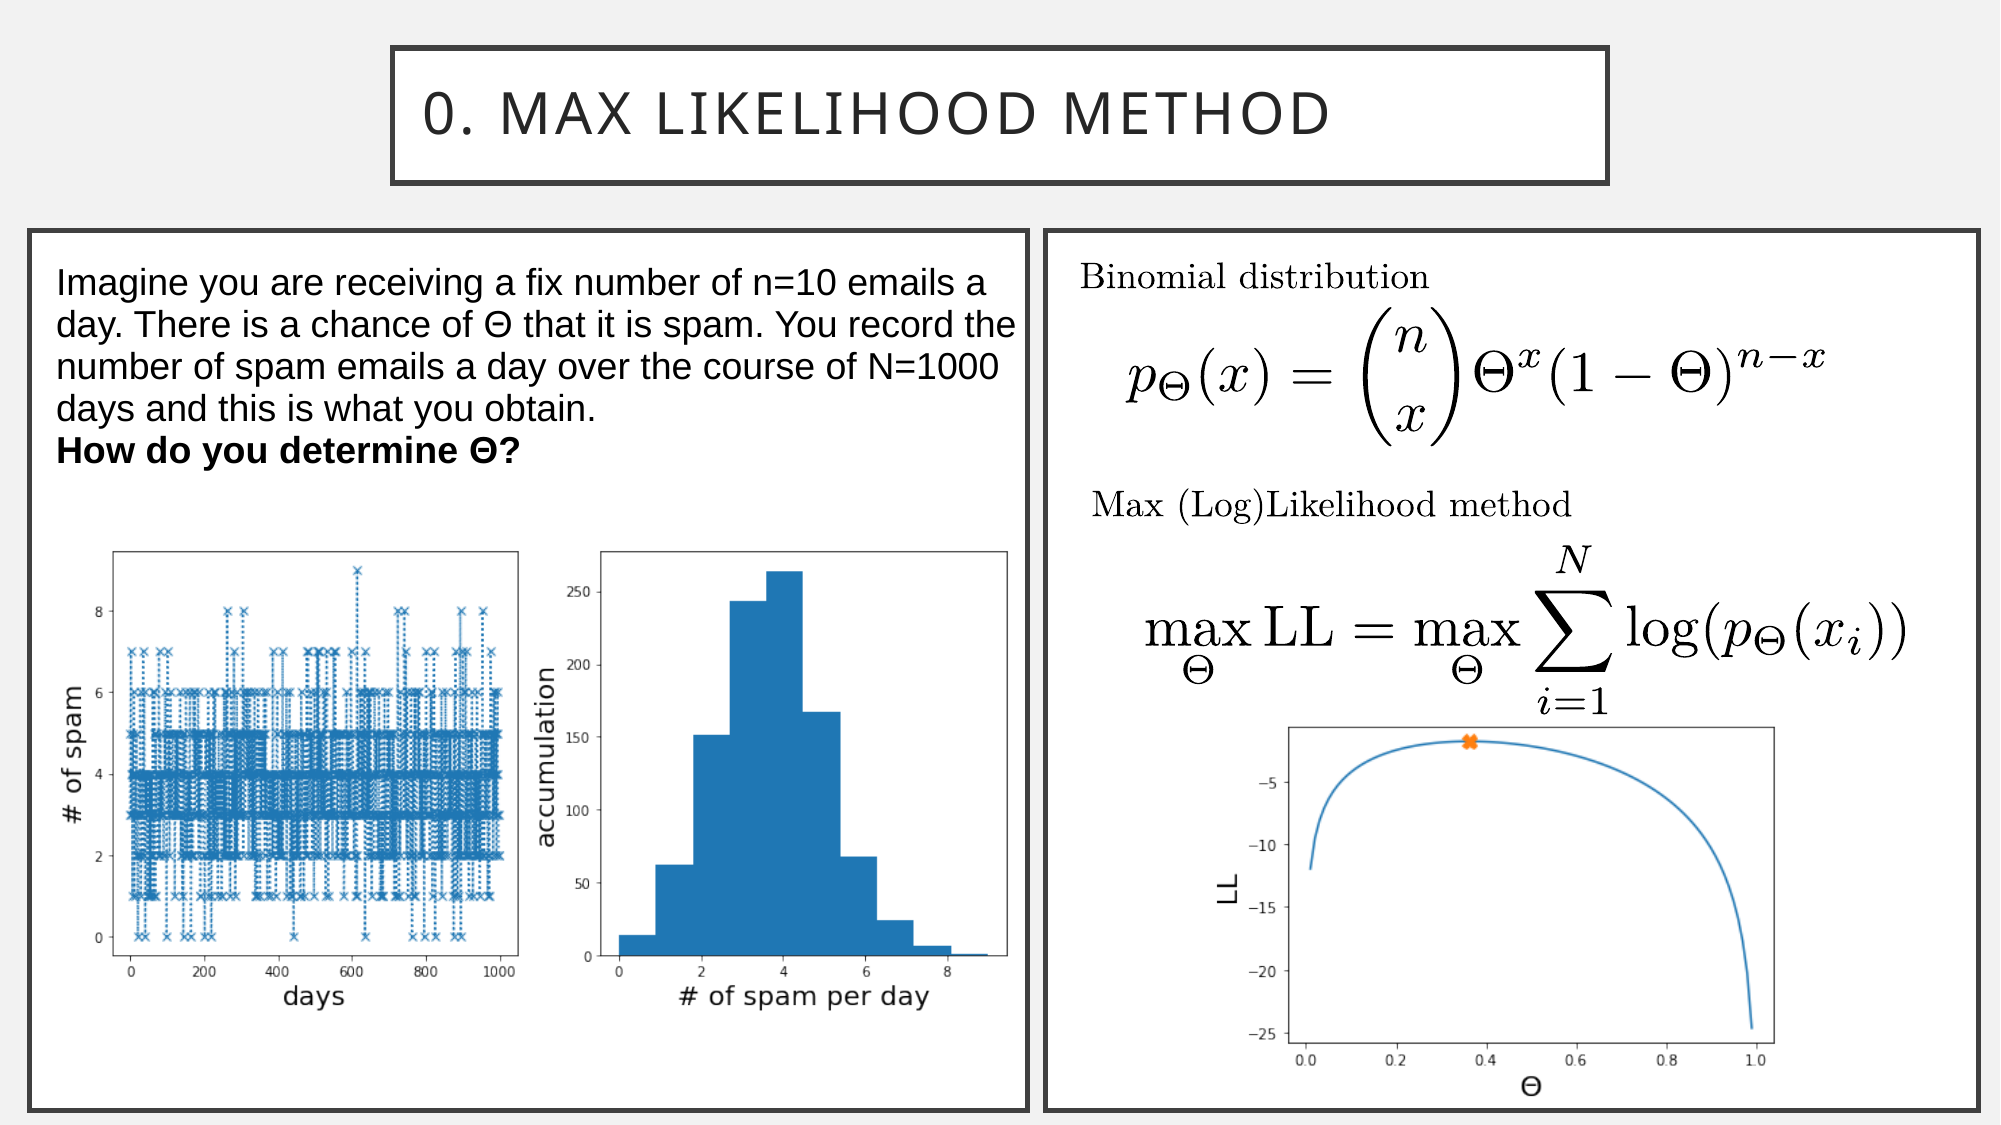

# 0. max likelihood method
Imagine you are receiving a fix number of n=10 emails a day. There is a chance of Θ that it is spam. You record the number of spam emails a day over the course of N=1000 days and this is what you obtain.
How do you determine Θ?